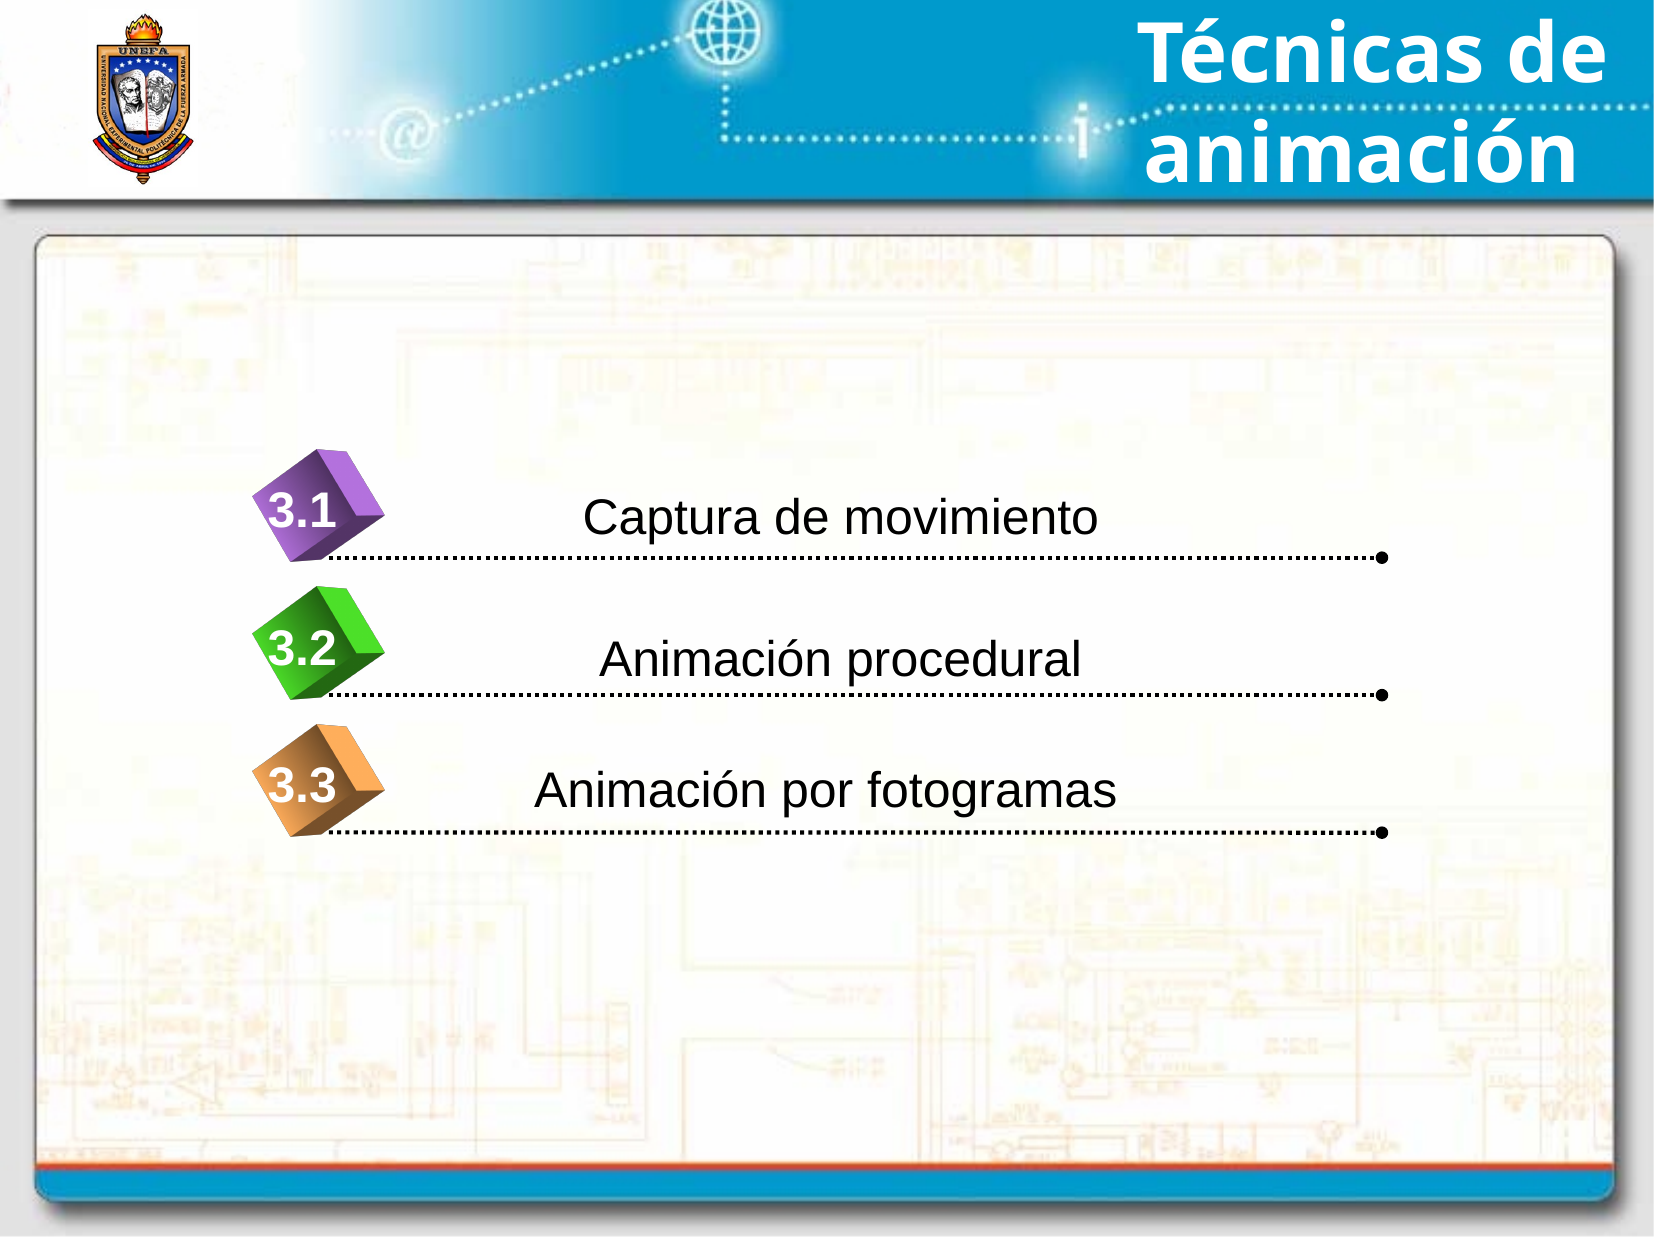

# Técnicas de animación
3.1
Captura de movimiento
3.2
Animación procedural
3.3
Animación por fotogramas